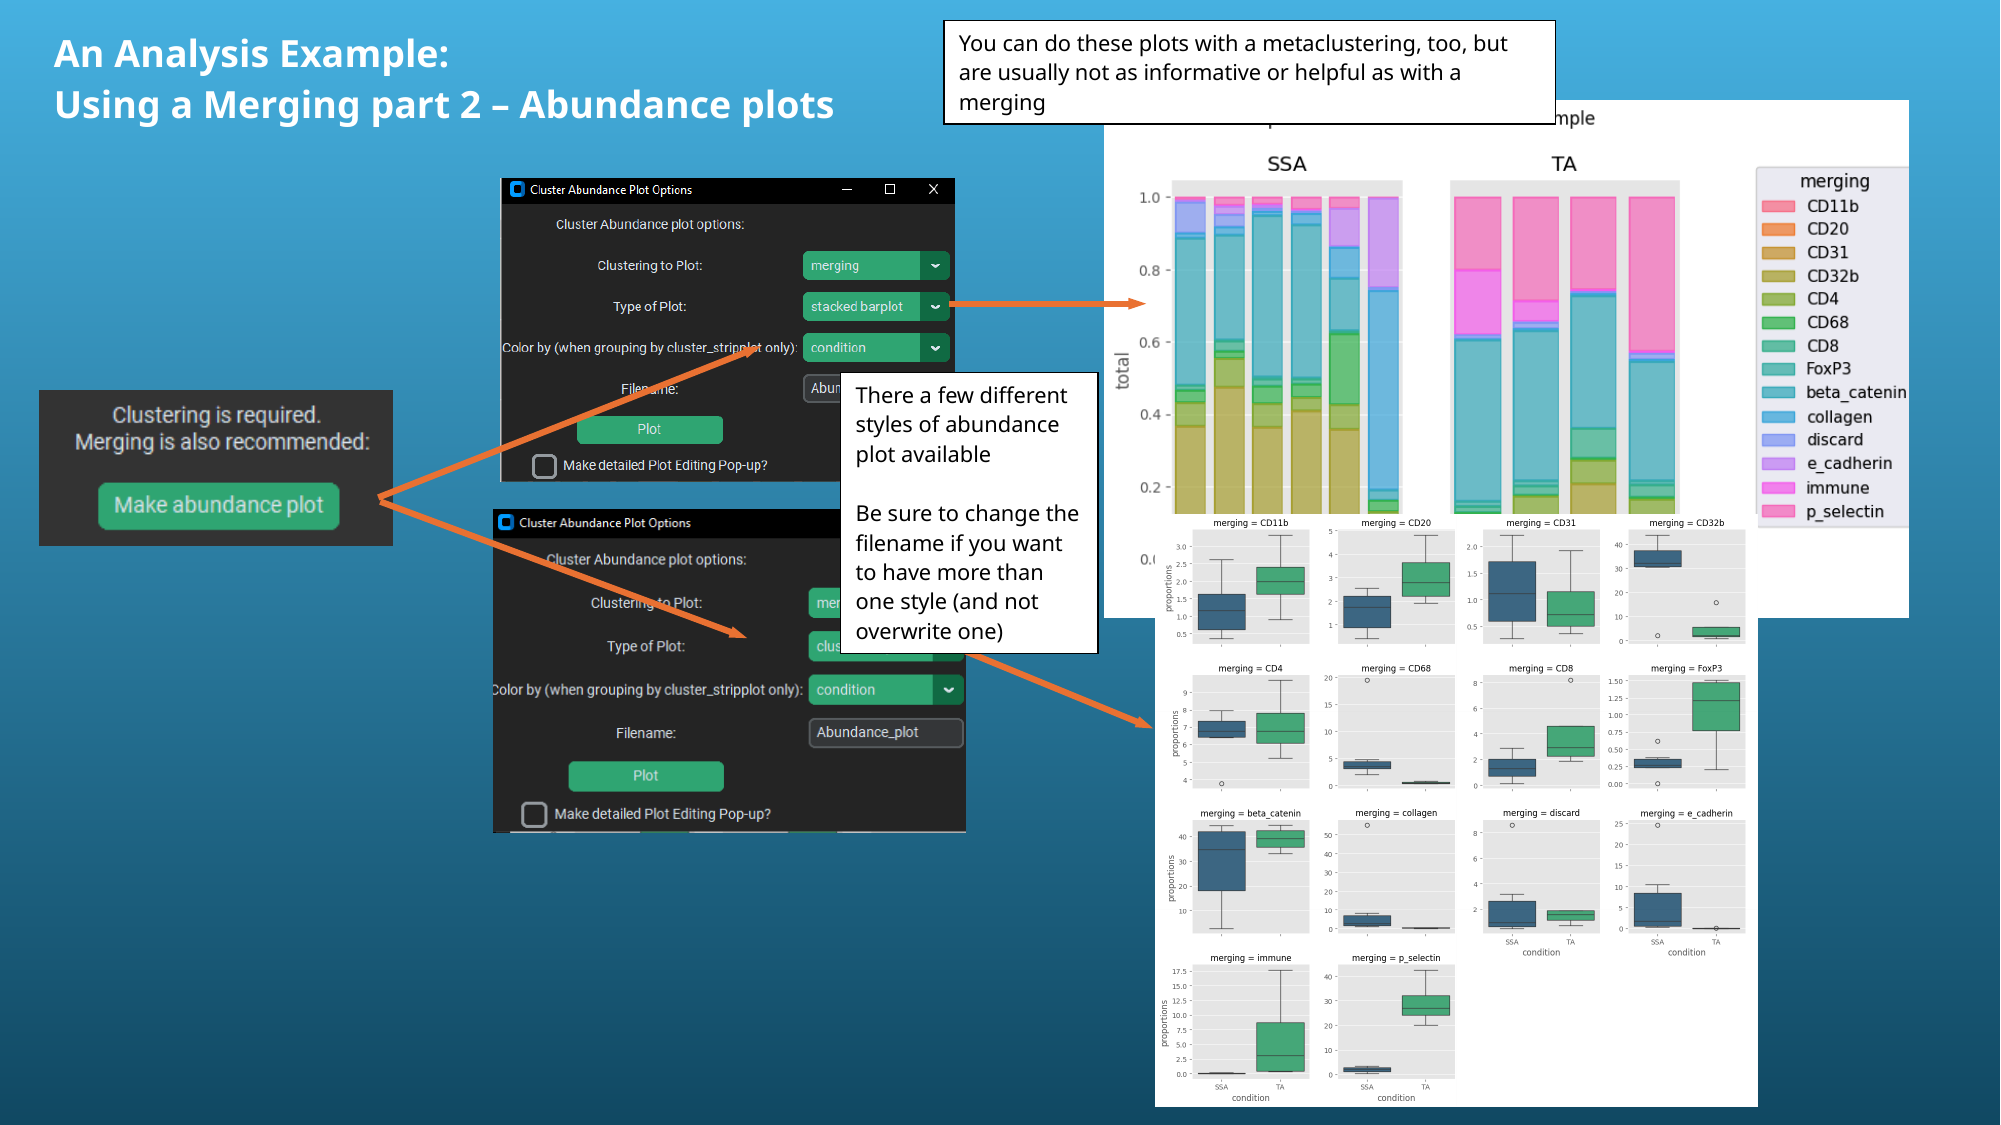

An Analysis Example:
Using a Merging part 2 – Abundance plots
You can do these plots with a metaclustering, too, but are usually not as informative or helpful as with a merging
There a few different styles of abundance plot available
Be sure to change the filename if you want to have more than one style (and not overwrite one)